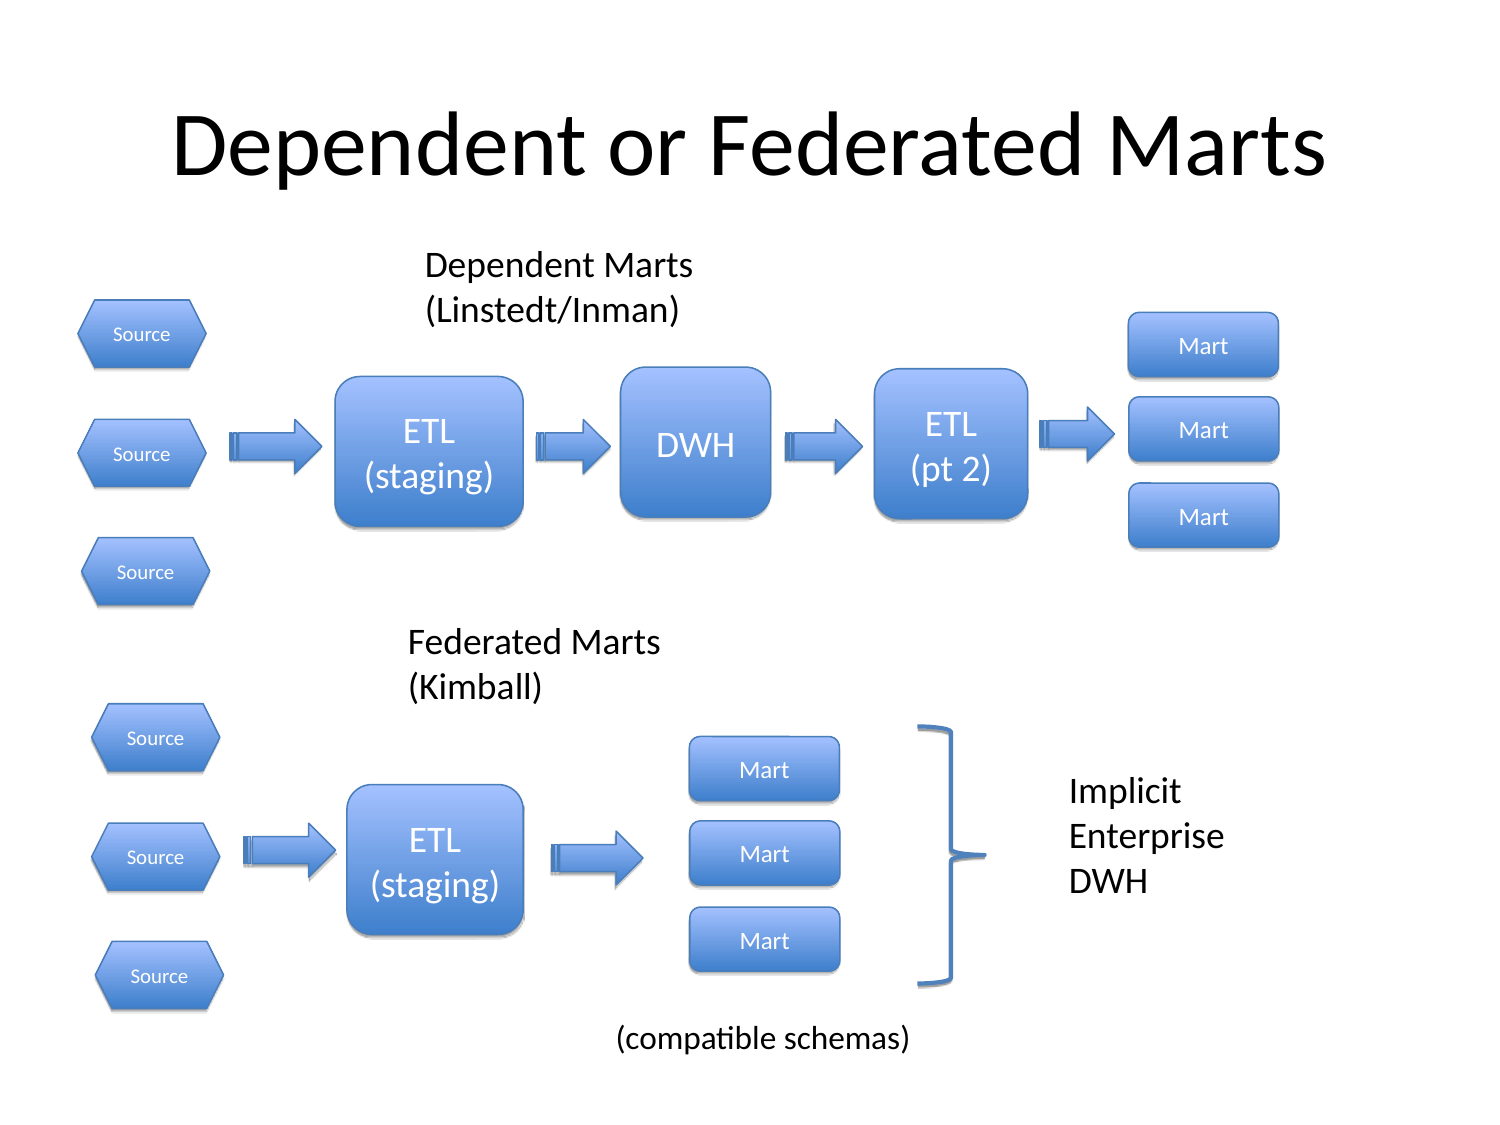

# Dependent or Federated Marts
Dependent Marts
(Linstedt/Inman)
Source
Mart
DWH
ETL
(pt 2)
ETL
(staging)
Mart
Source
Mart
Source
Federated Marts
(Kimball)
Source
Mart
Implicit
Enterprise
DWH
ETL
(staging)
Mart
Source
Mart
Source
(compatible schemas)